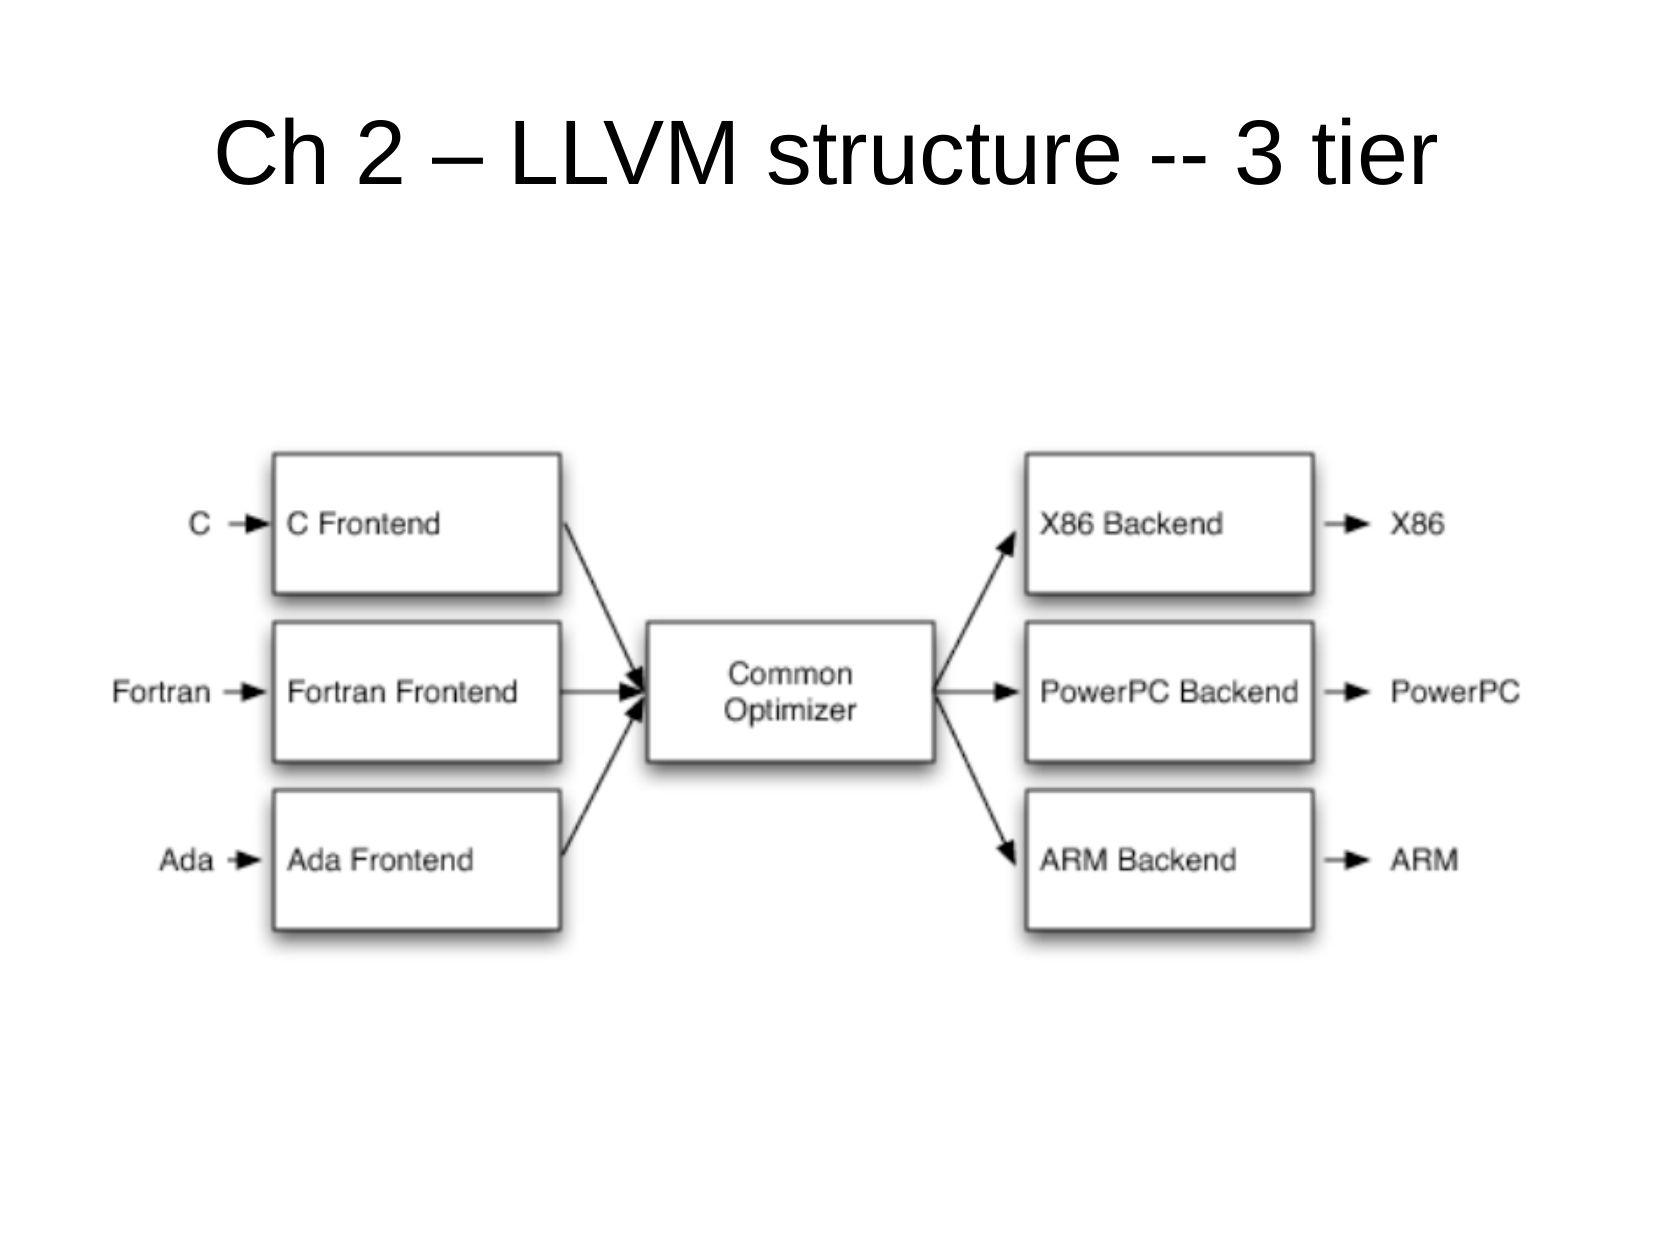

# Ch 2 – LLVM structure -- 3 tier